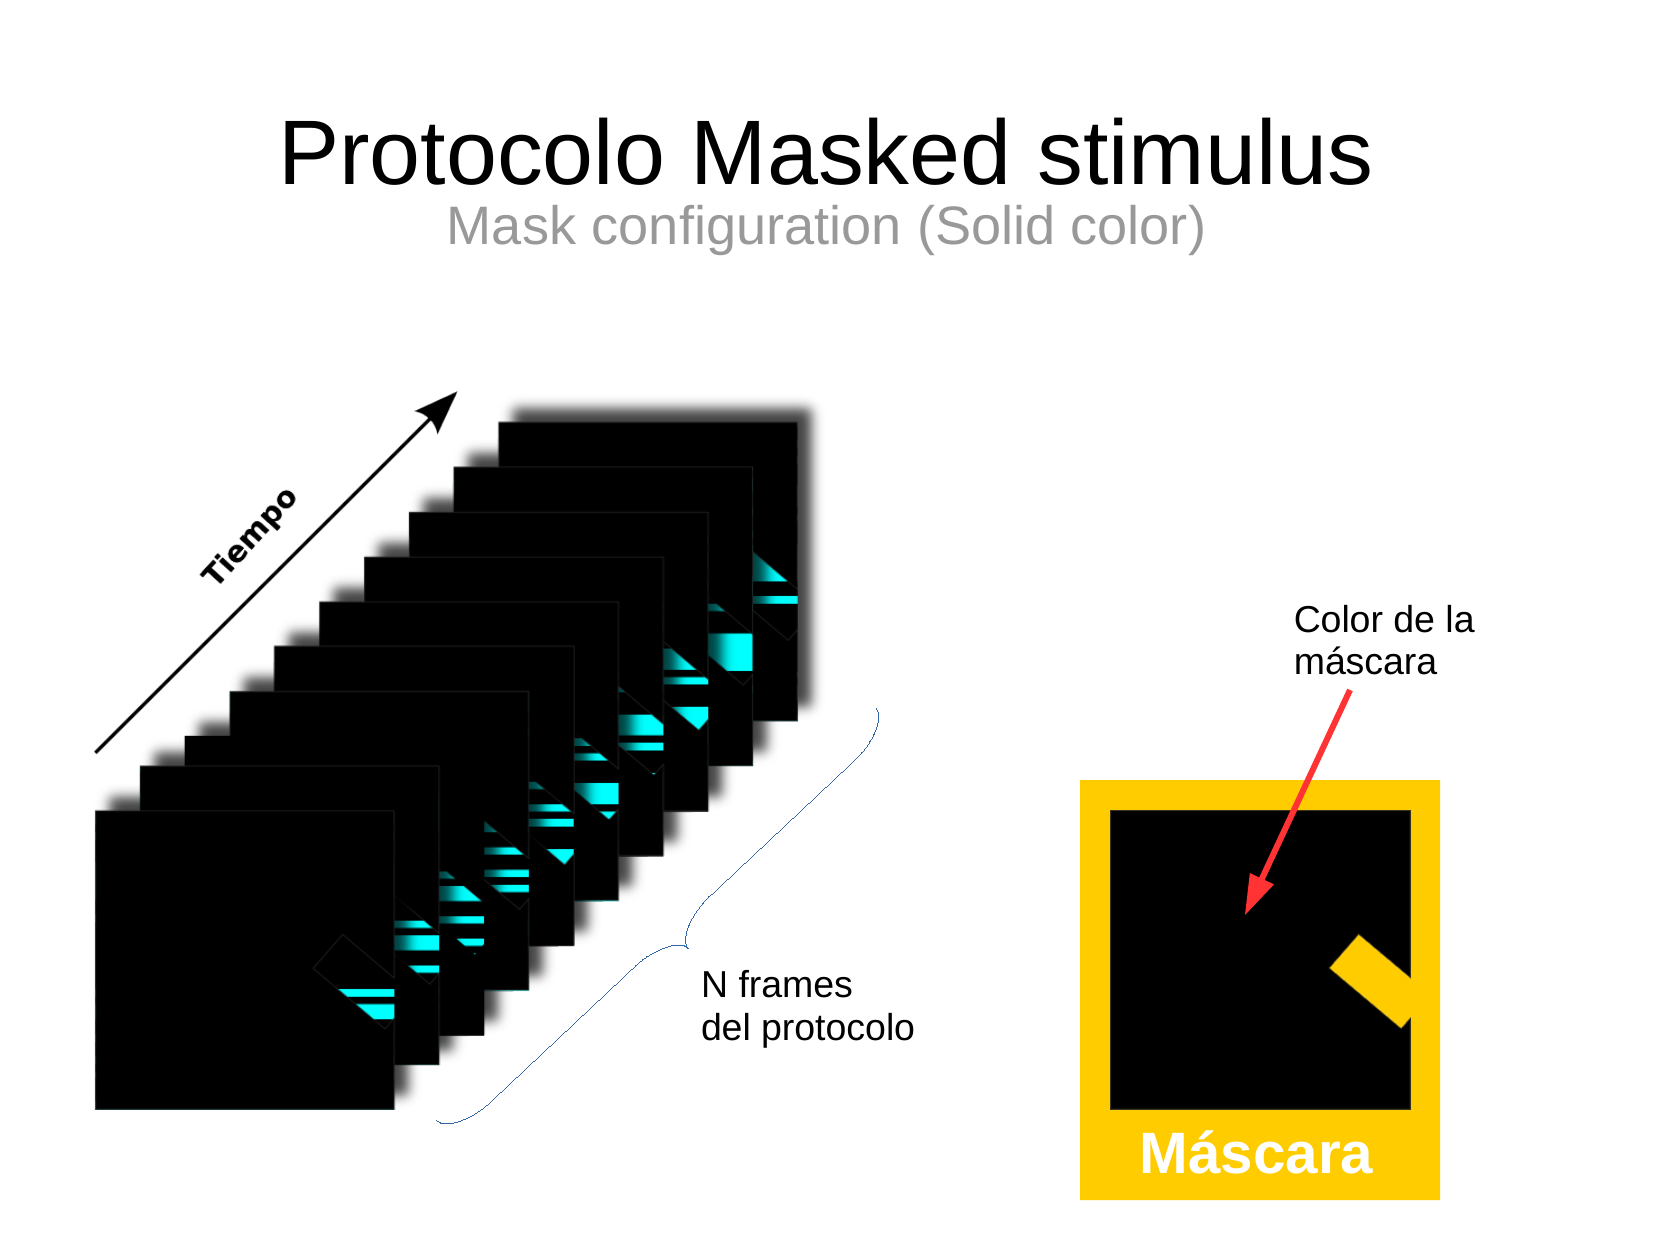

# Protocolo Masked stimulus
Mask configuration (Solid color)
Color de la
máscara
N frames
del protocolo
Máscara